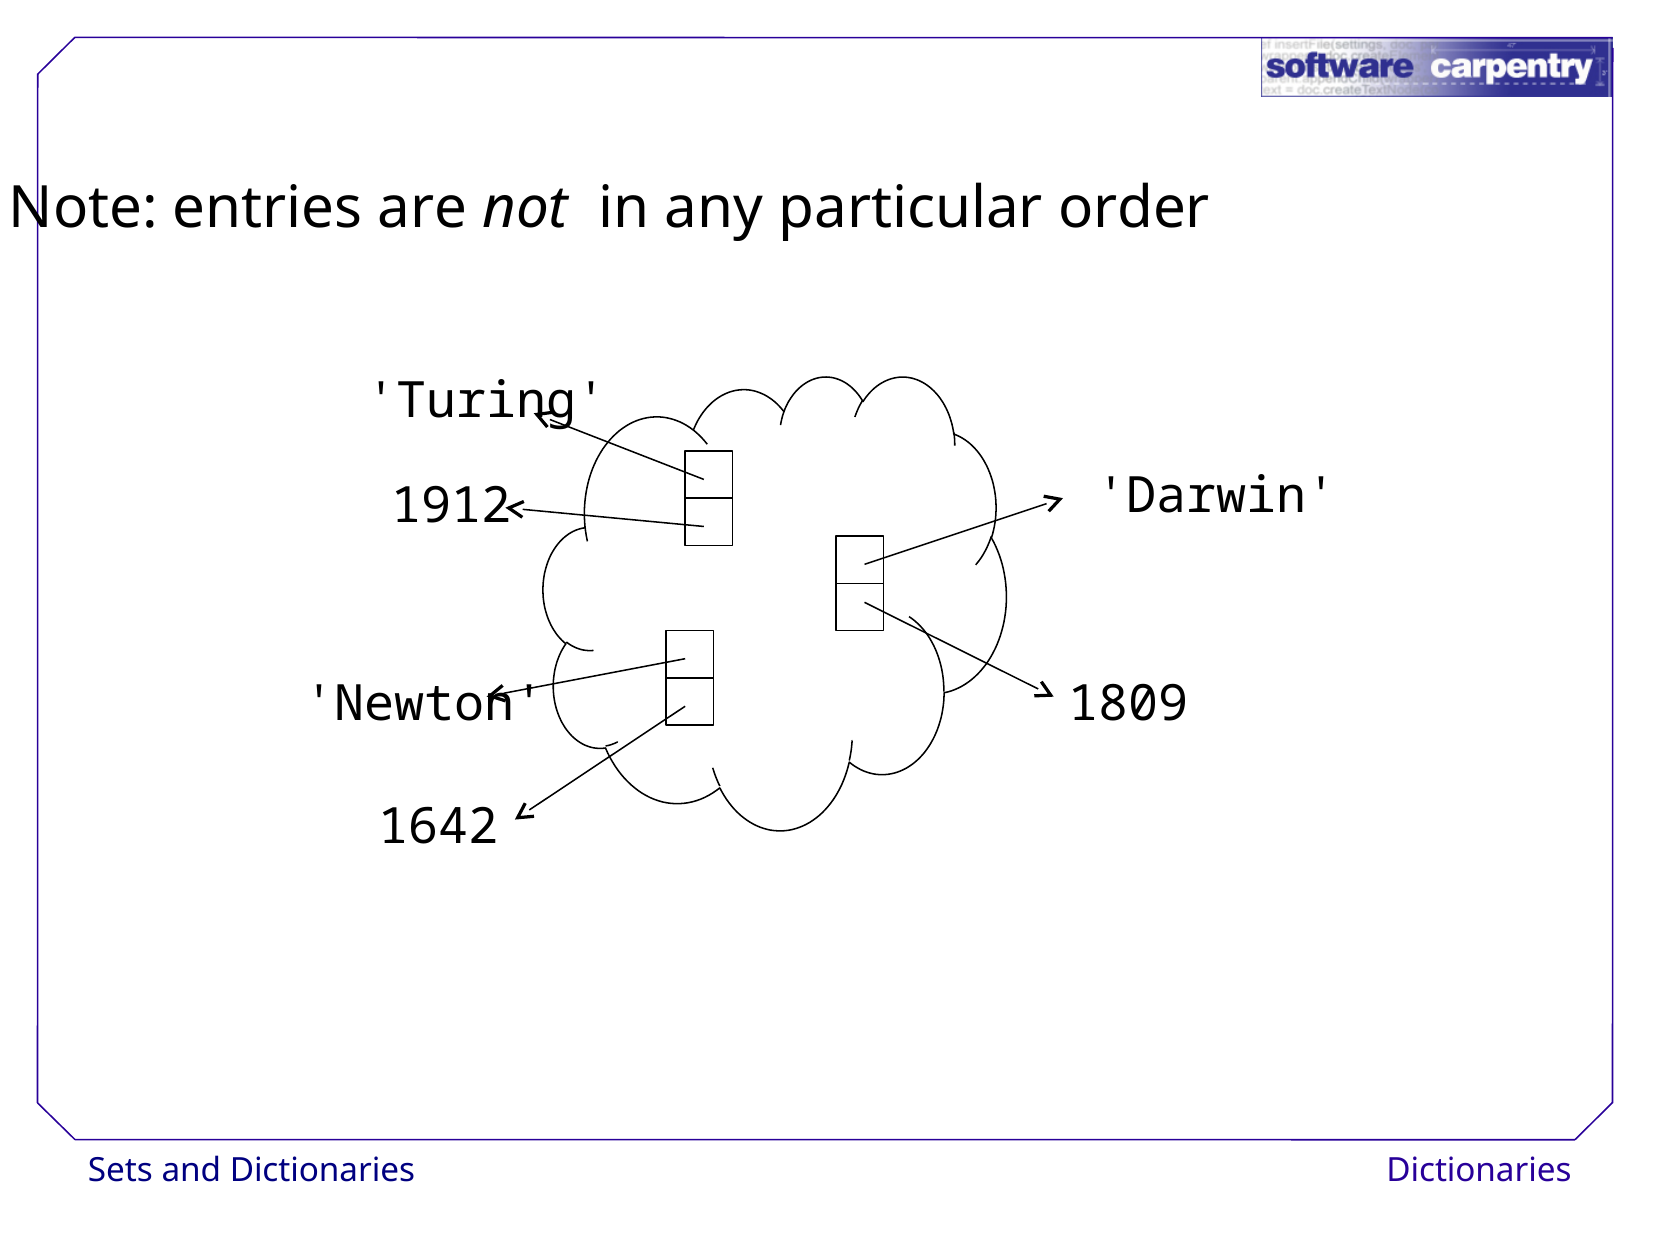

Note: entries are not in any particular order
'Turing'
'Darwin'
1912
'Newton'
1809
1642